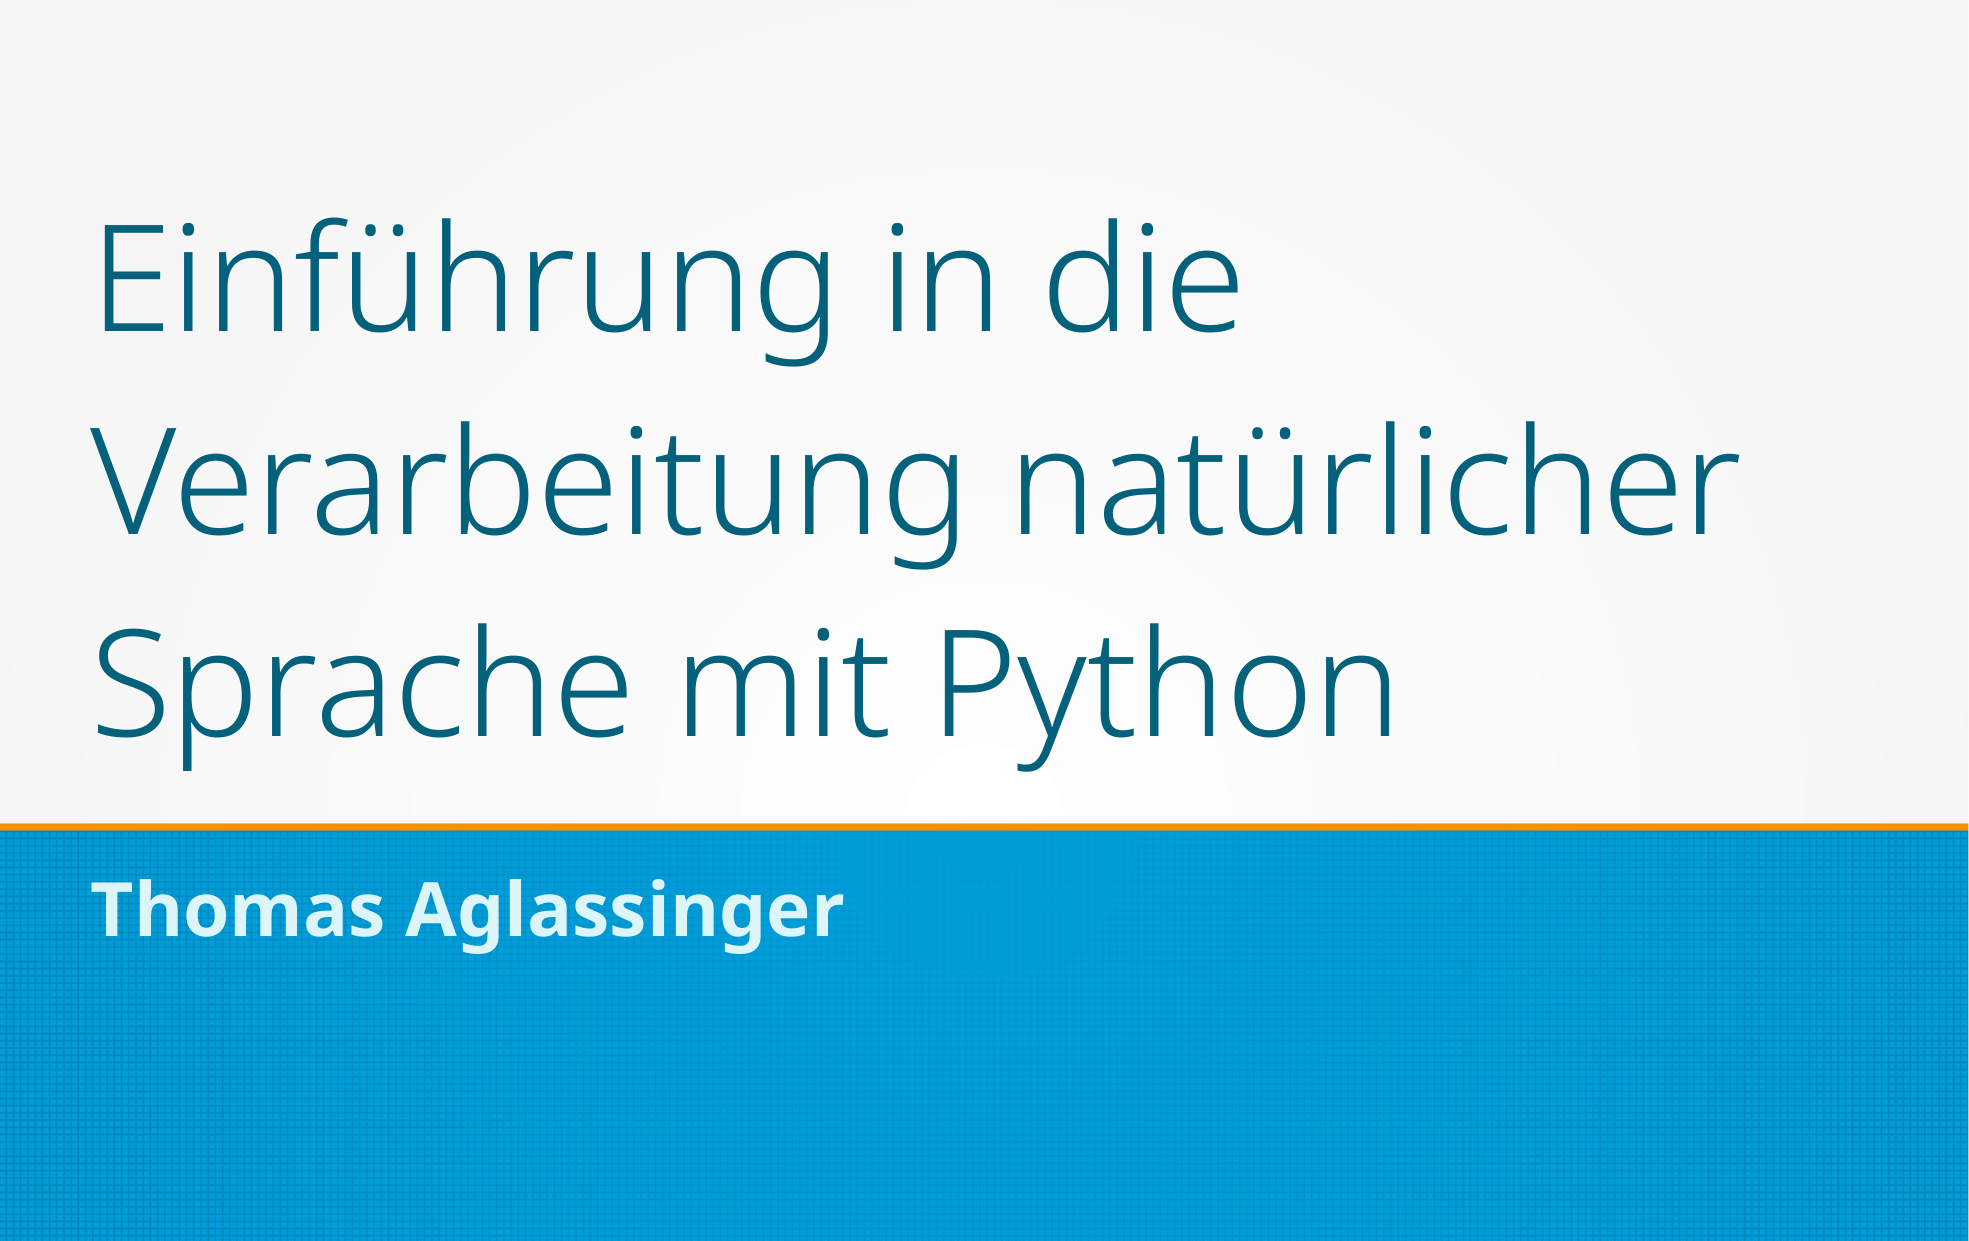

# Einführung in die Verarbeitung natürlicher Sprache mit Python
Thomas Aglassinger